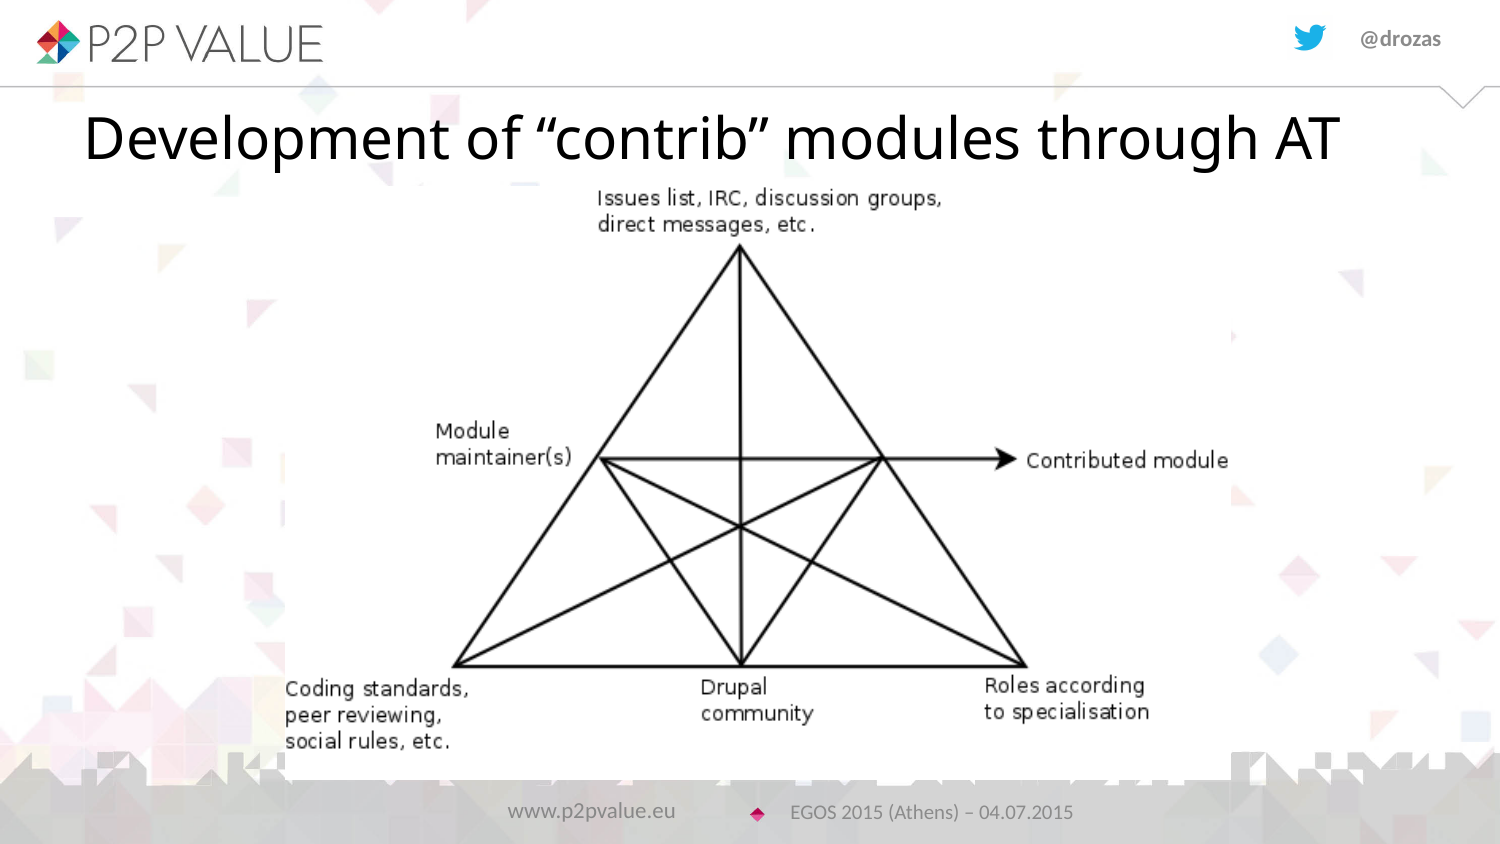

@drozas
# Development of “contrib” modules through AT
14
EGOS 2015 (Athens) – 04.07.2015
www.p2pvalue.eu